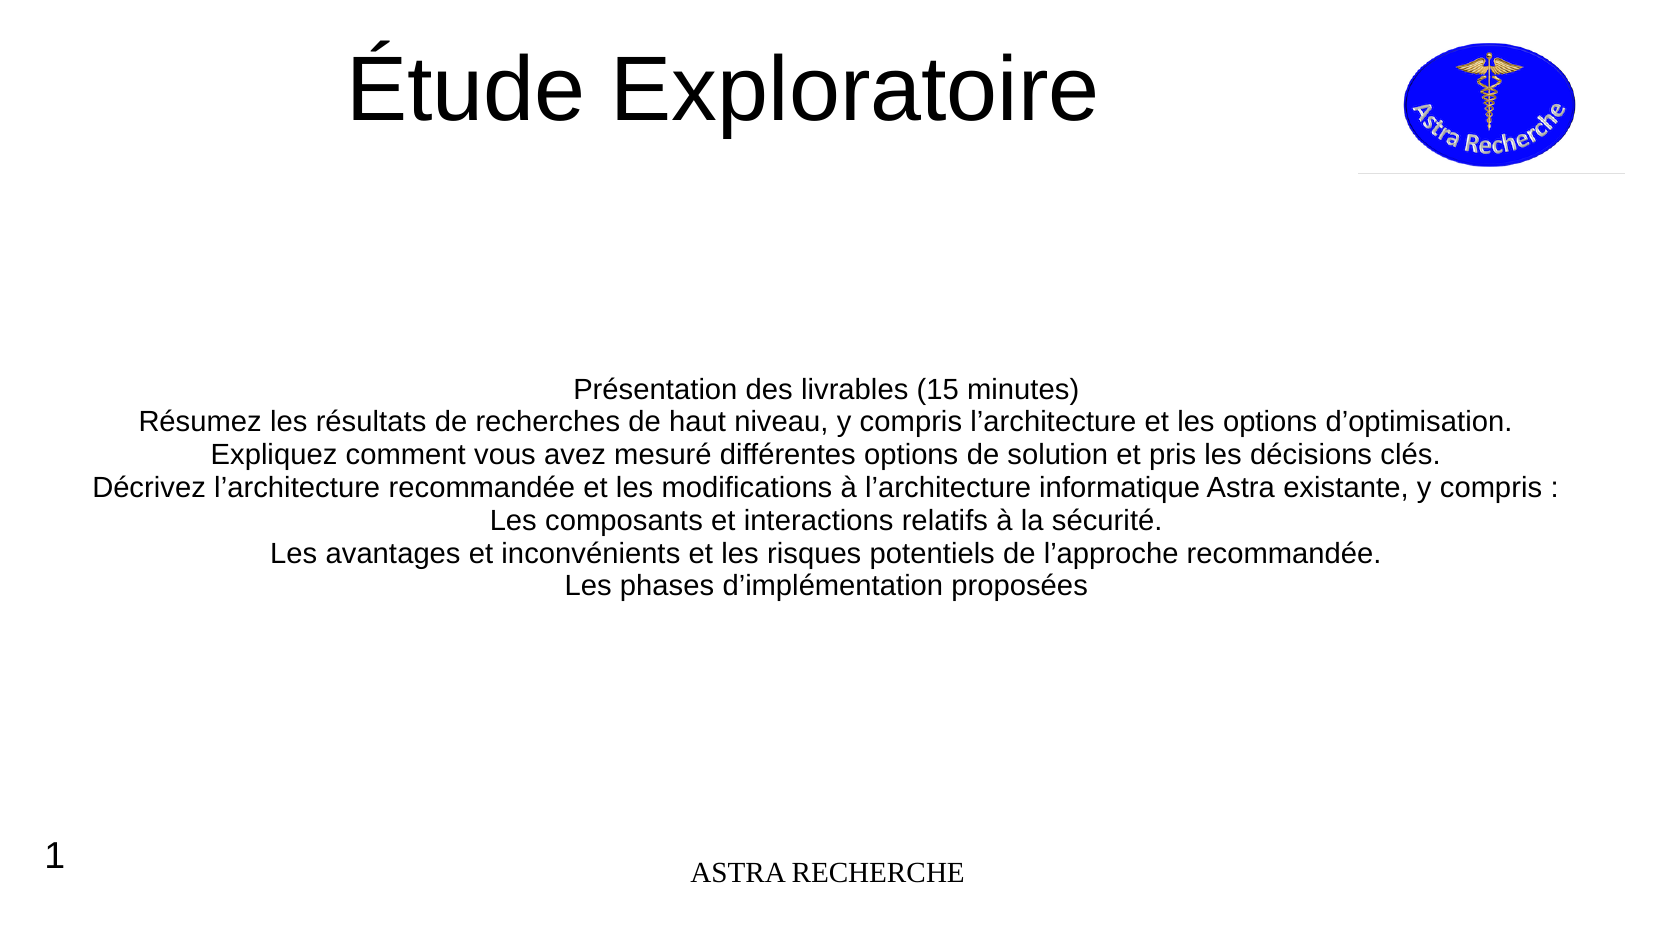

# Étude Exploratoire
Présentation des livrables (15 minutes)
Résumez les résultats de recherches de haut niveau, y compris l’architecture et les options d’optimisation.
Expliquez comment vous avez mesuré différentes options de solution et pris les décisions clés.
Décrivez l’architecture recommandée et les modifications à l’architecture informatique Astra existante, y compris :
Les composants et interactions relatifs à la sécurité.
Les avantages et inconvénients et les risques potentiels de l’approche recommandée.
Les phases d’implémentation proposées